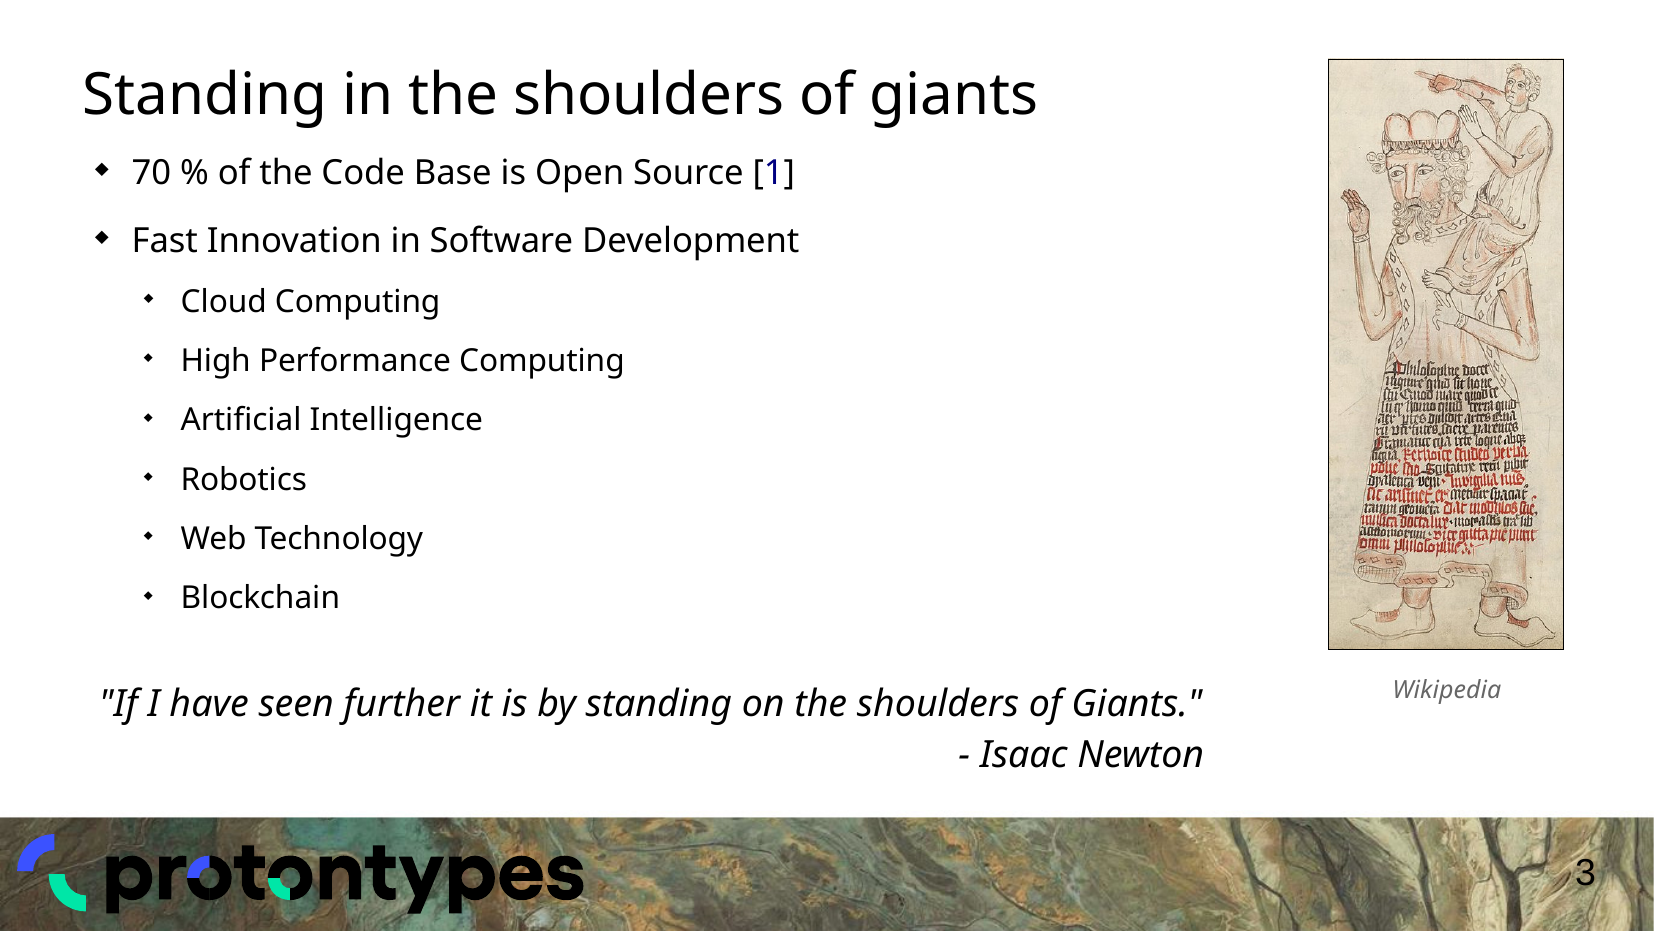

# Standing in the shoulders of giants
70 % of the Code Base is Open Source [1]
Fast Innovation in Software Development
Cloud Computing
High Performance Computing
Artificial Intelligence
Robotics
Web Technology
Blockchain
Wikipedia
"If I have seen further it is by standing on the shoulders of Giants."
- Isaac Newton
3